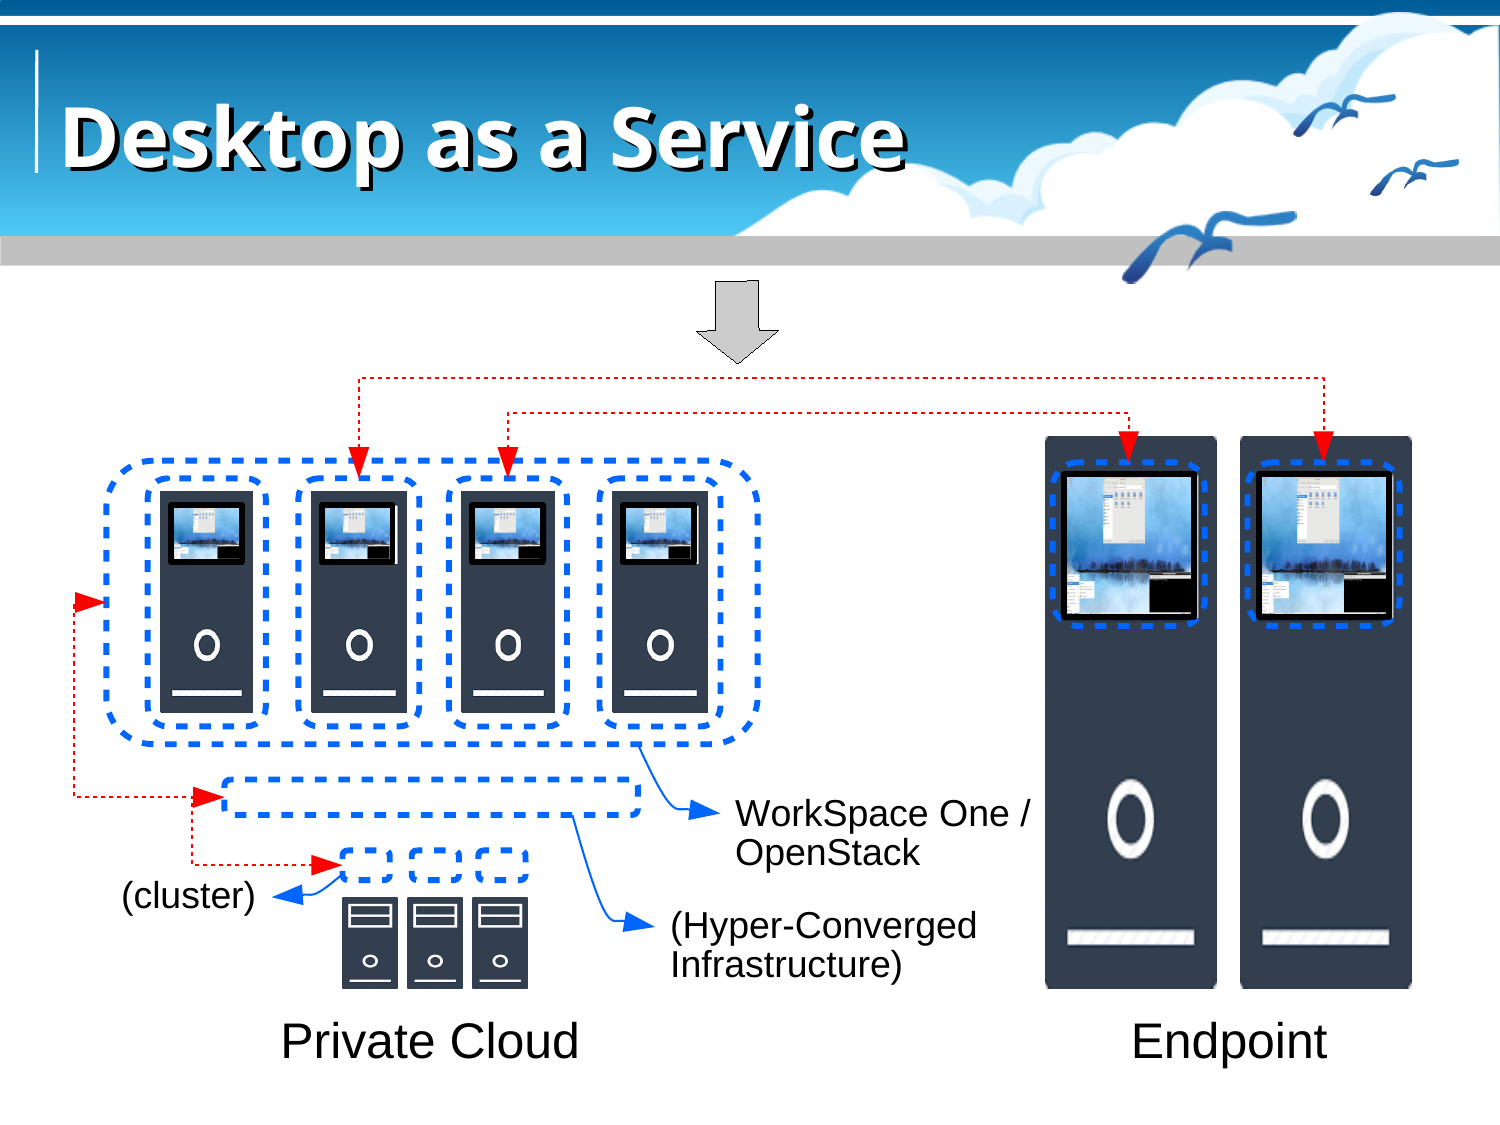

# Desktop as a Service
WorkSpace One /
OpenStack
(cluster)
(Hyper-Converged Infrastructure)
Private Cloud
Endpoint